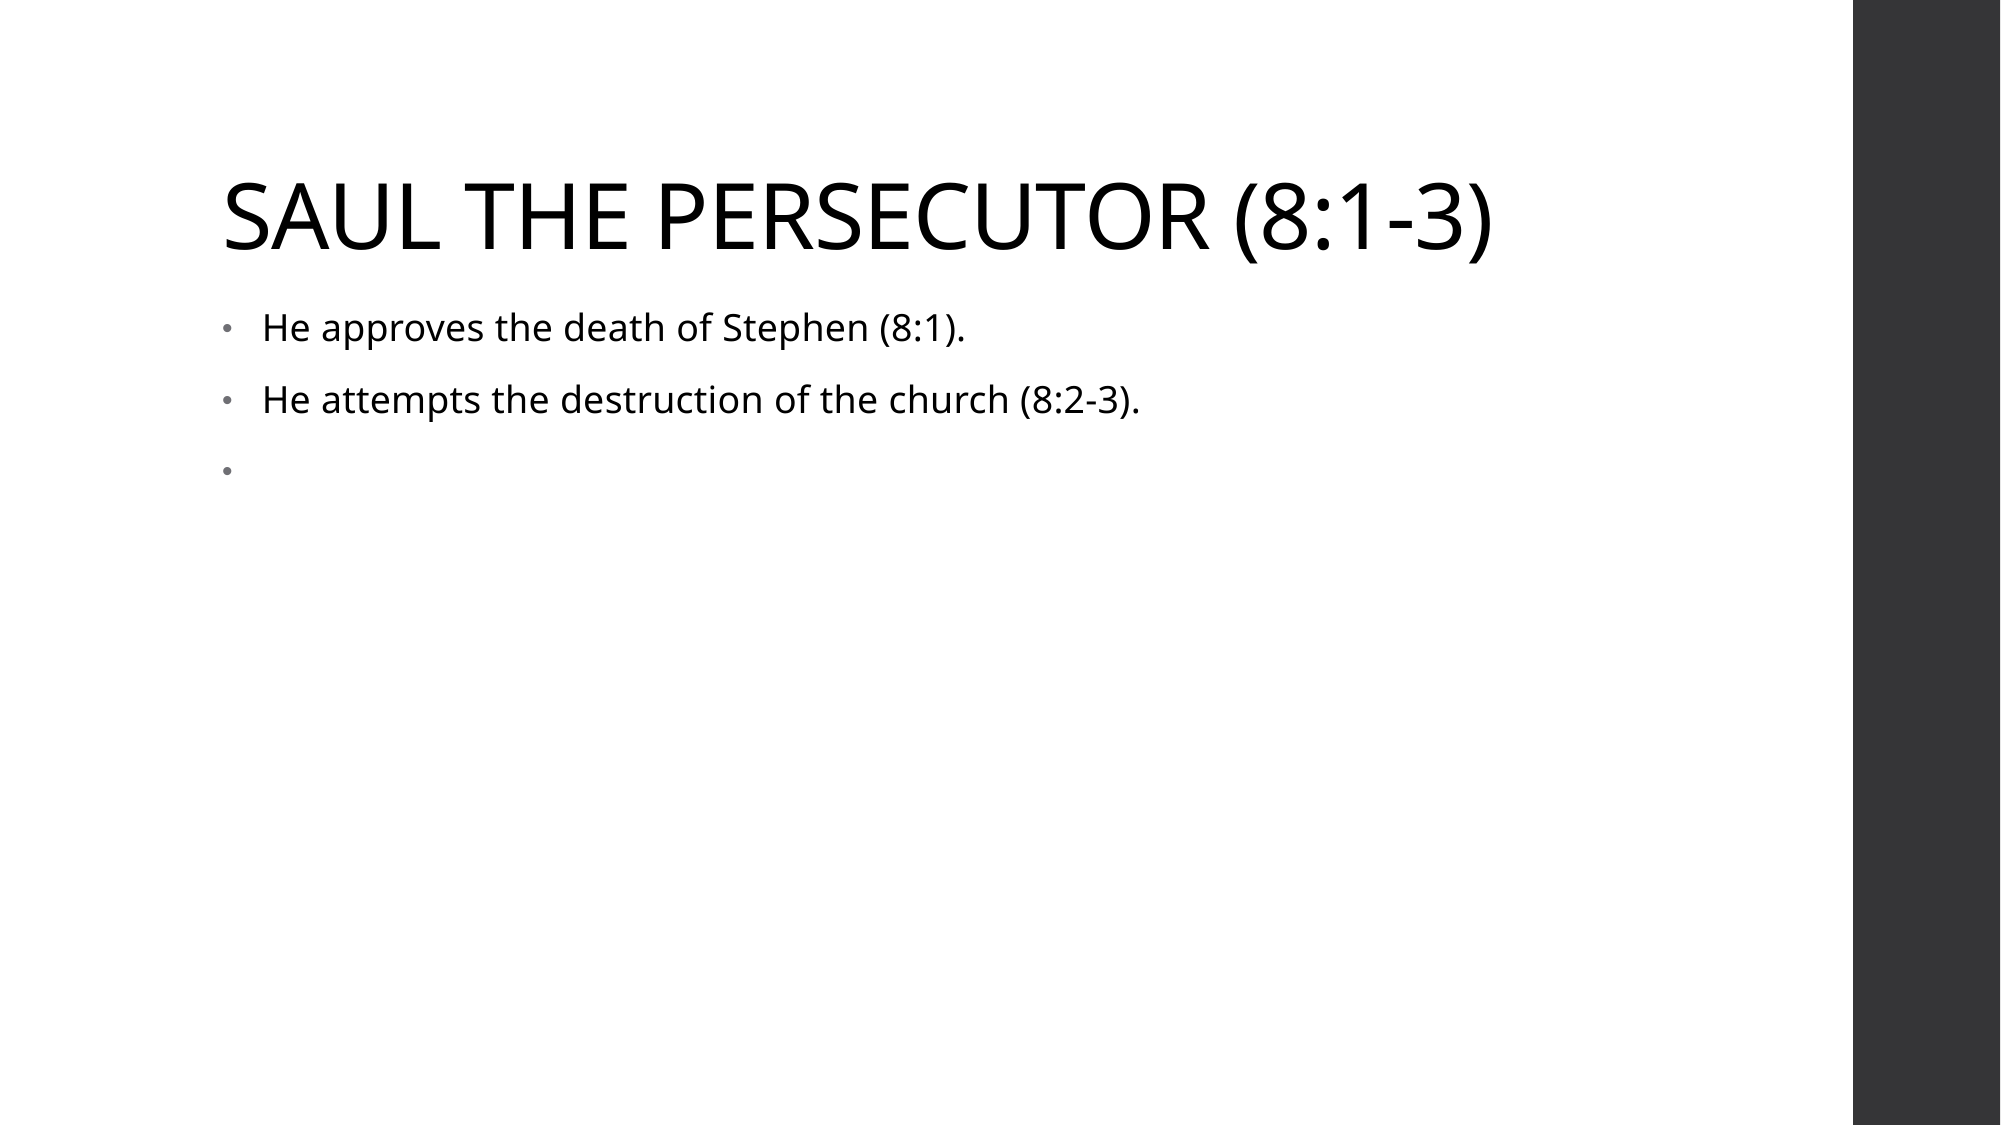

# SAUL THE PERSECUTOR (8:1-3)
 He approves the death of Stephen (8:1).
 He attempts the destruction of the church (8:2-3).